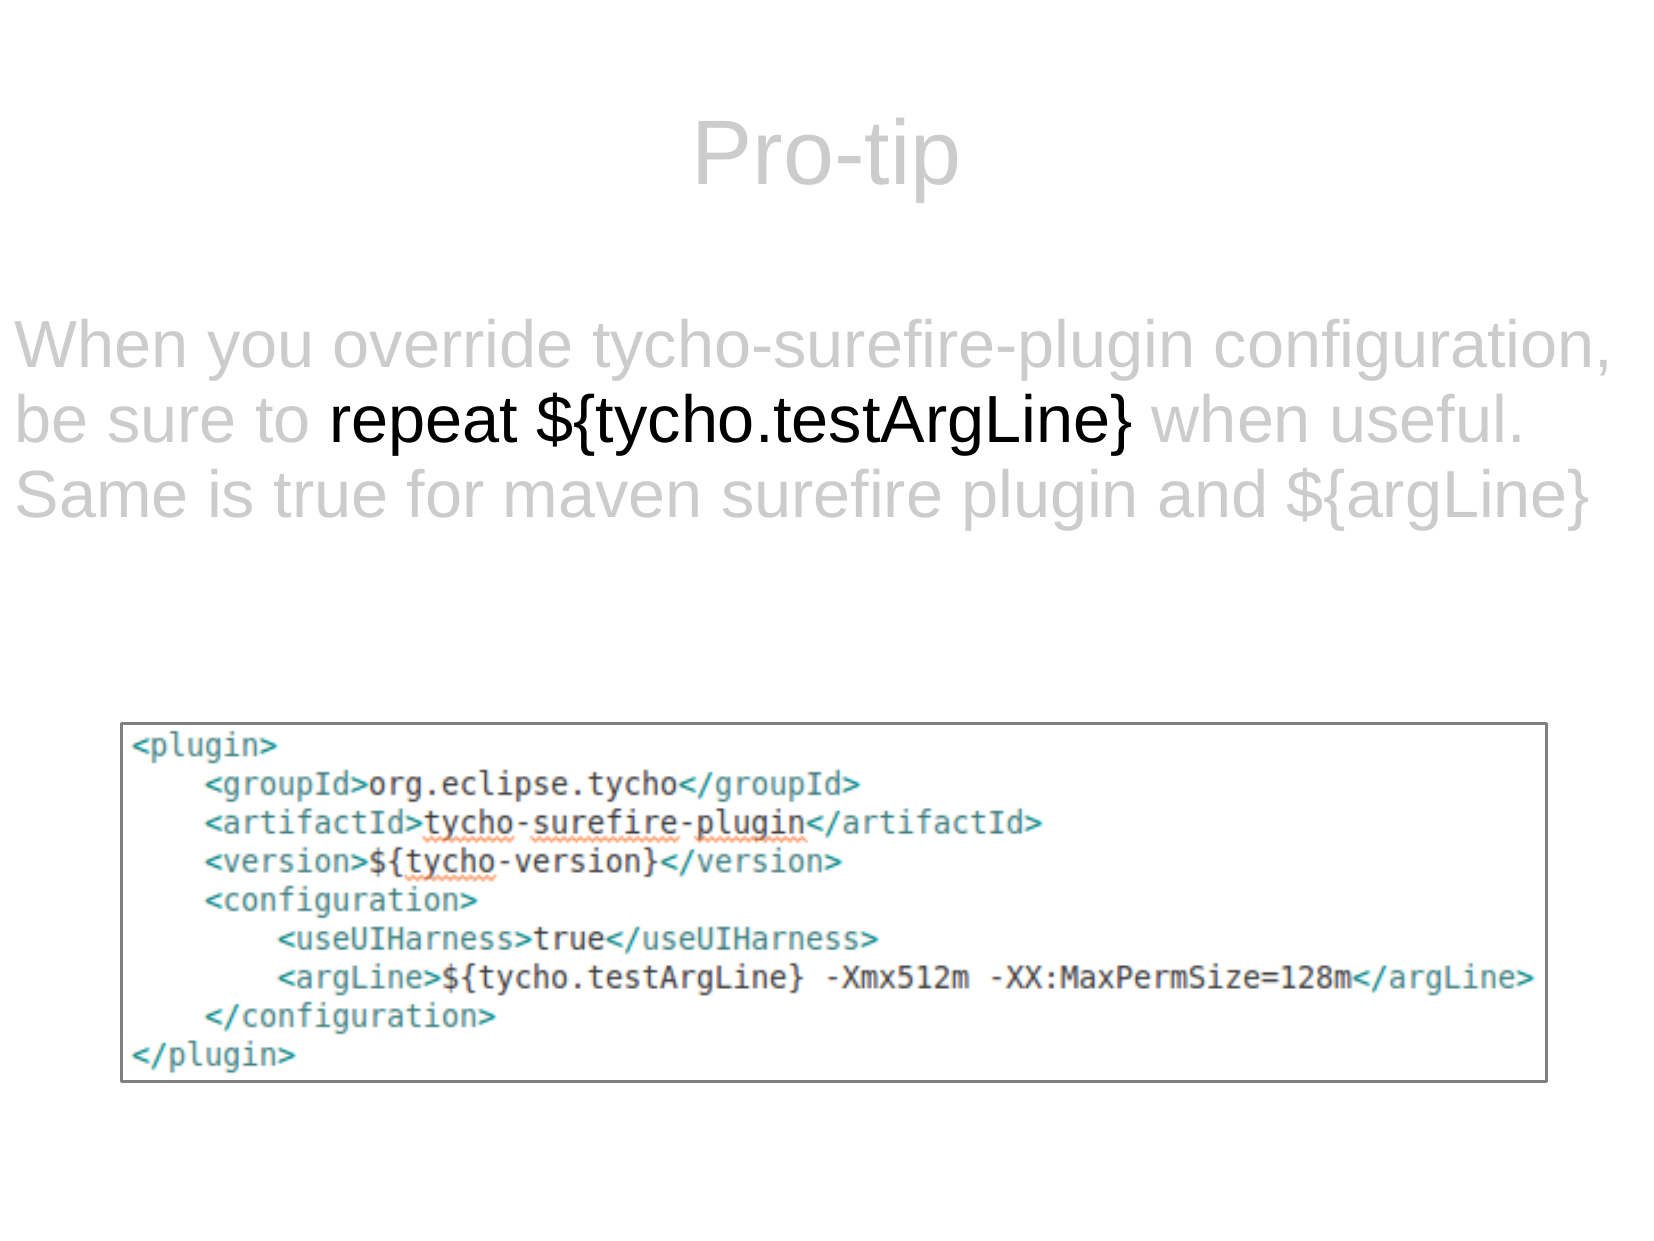

# Pro-tip
When you override tycho-surefire-plugin configuration, be sure to repeat ${tycho.testArgLine} when useful. Same is true for maven surefire plugin and ${argLine}